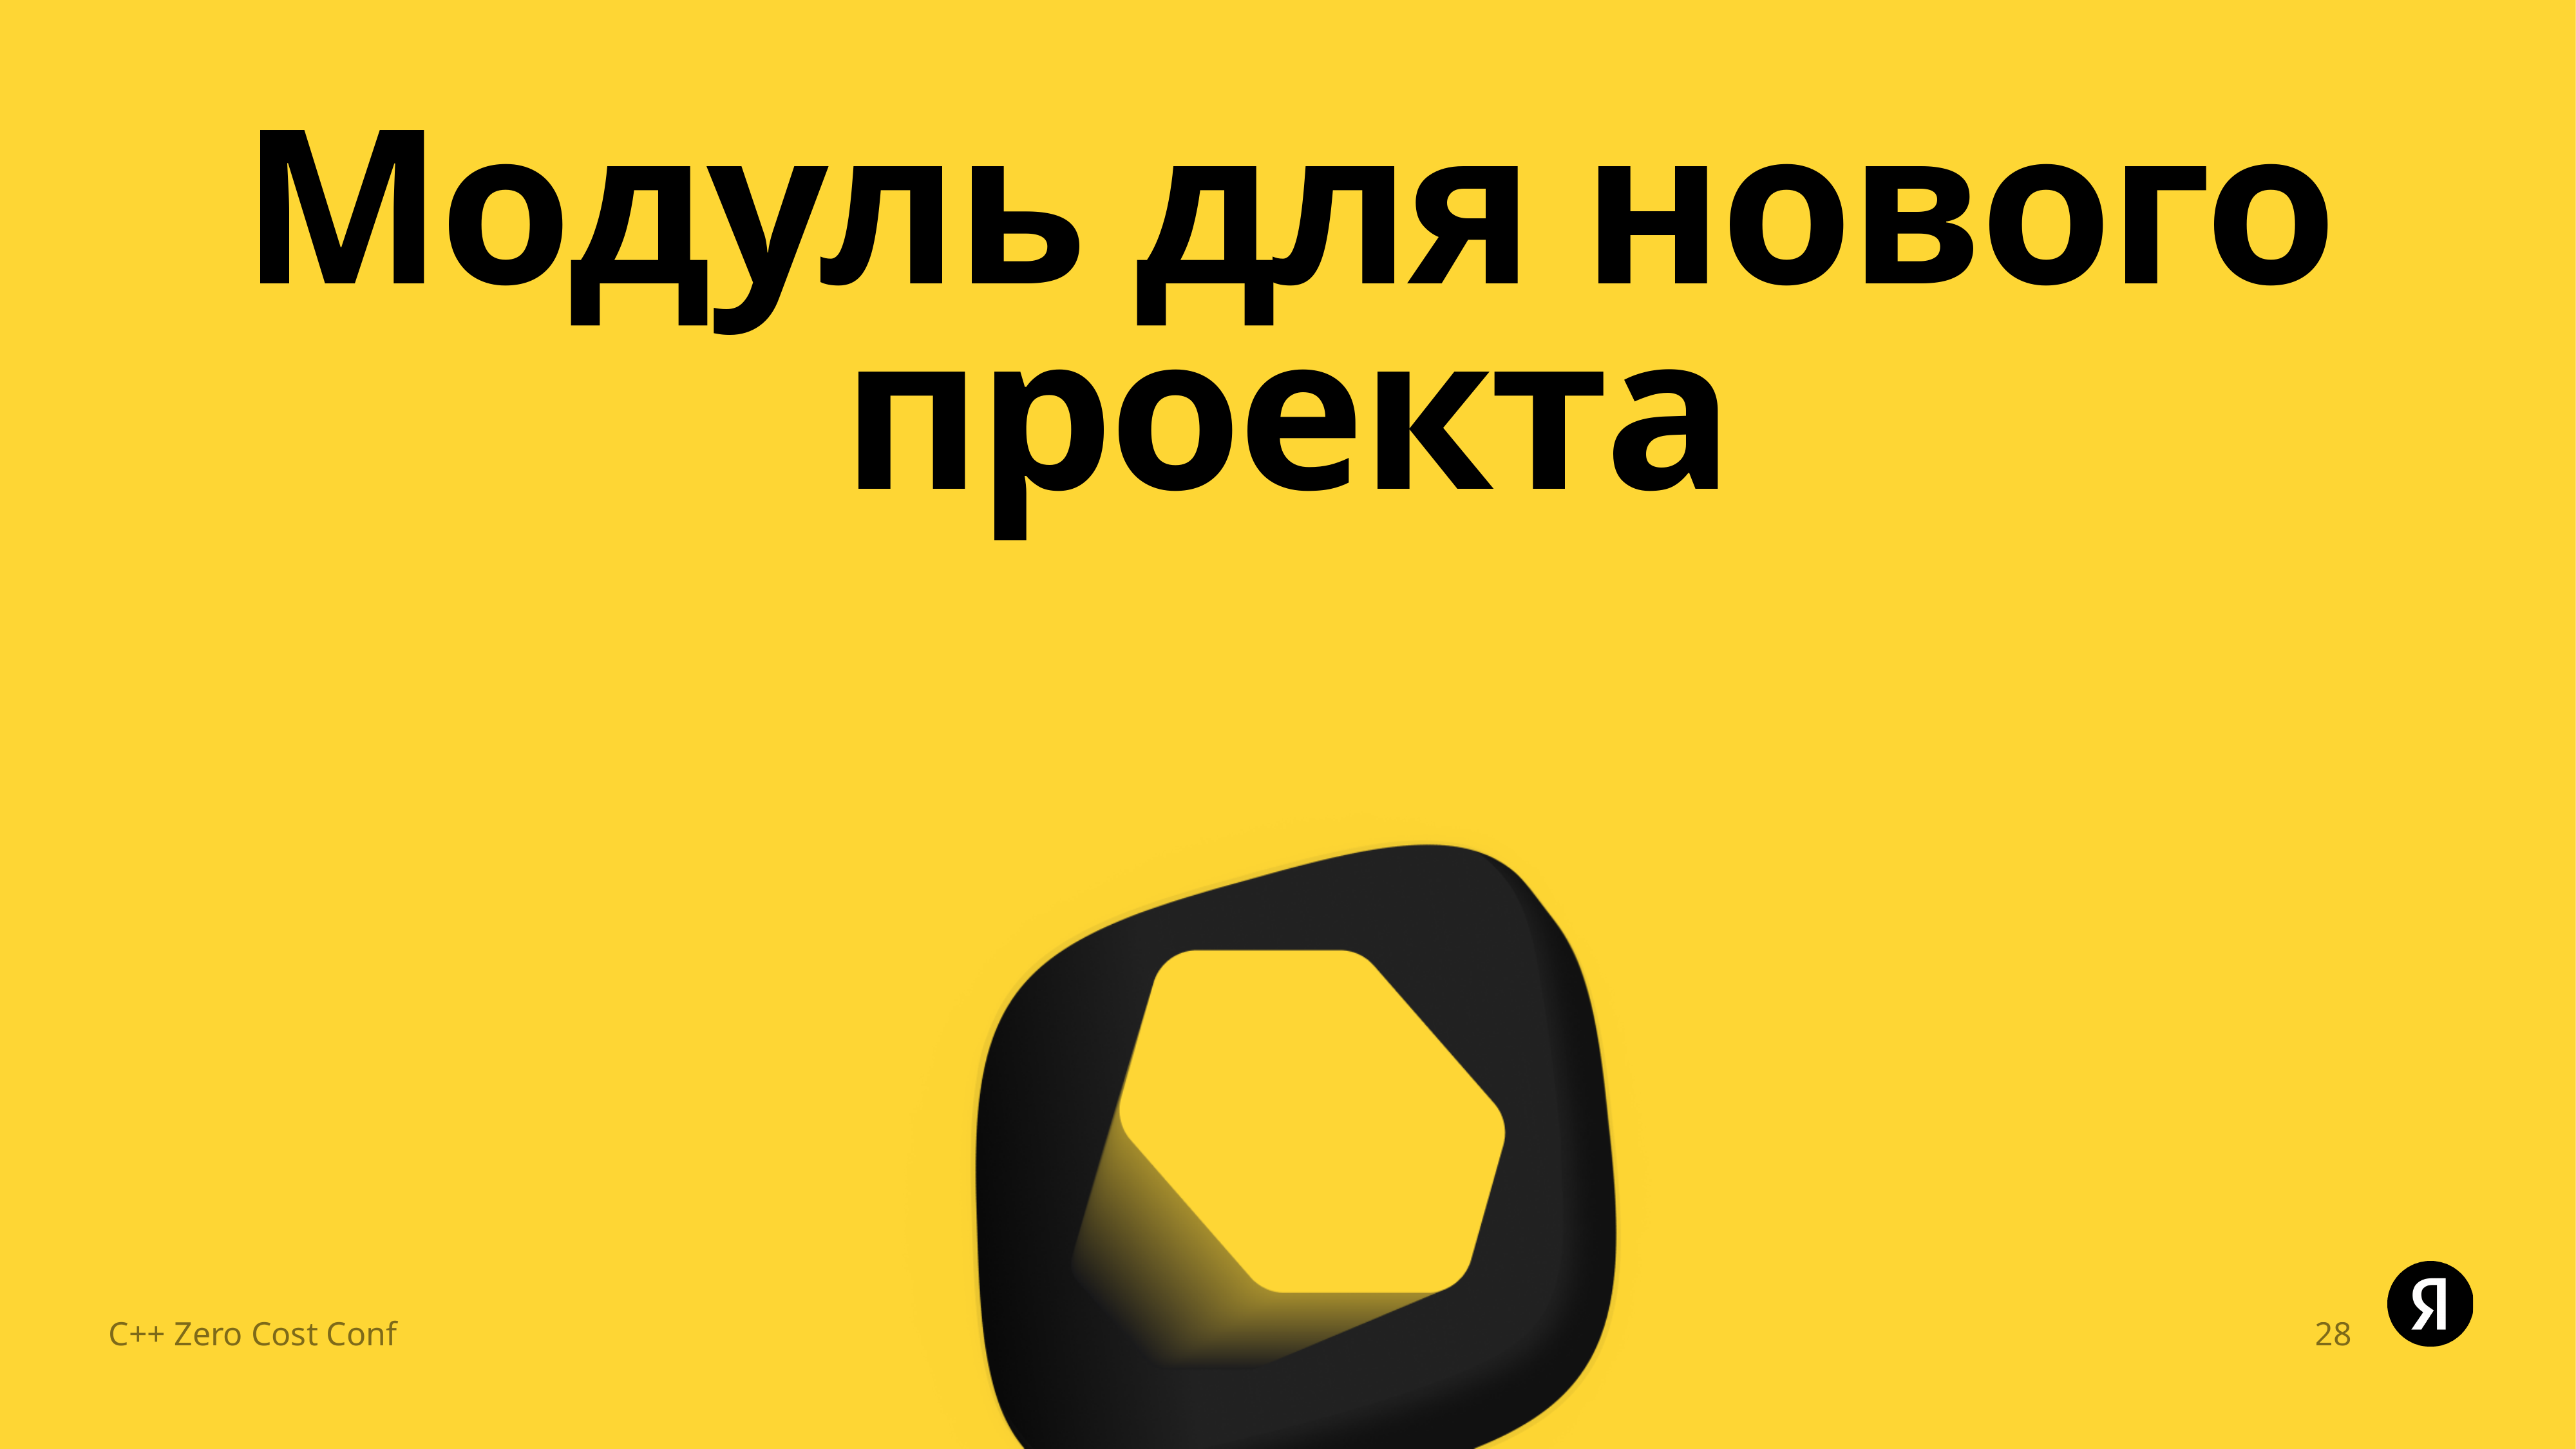

# Модуль для нового проекта
C++ Zero Cost Conf
28